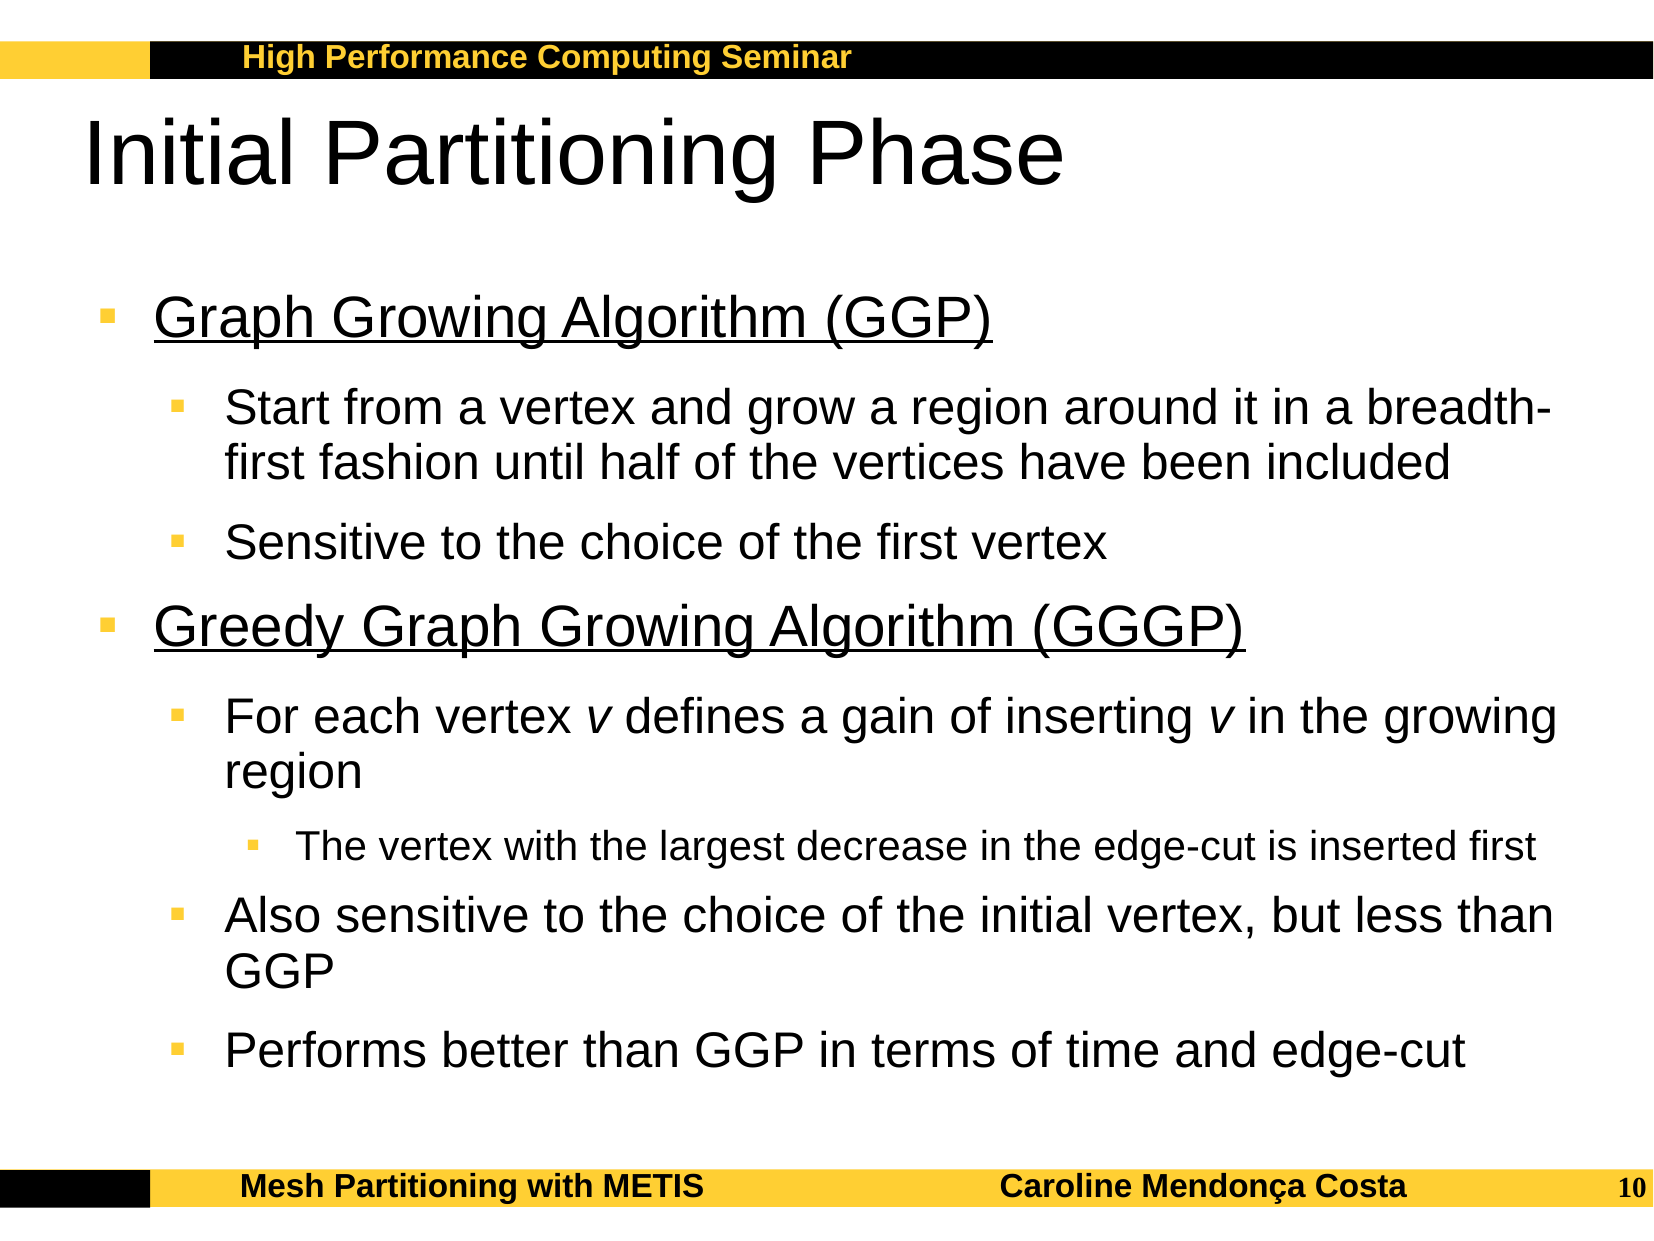

# Initial Partitioning Phase
Graph Growing Algorithm (GGP)
Start from a vertex and grow a region around it in a breadth-first fashion until half of the vertices have been included
Sensitive to the choice of the first vertex
Greedy Graph Growing Algorithm (GGGP)
For each vertex v defines a gain of inserting v in the growing region
The vertex with the largest decrease in the edge-cut is inserted first
Also sensitive to the choice of the initial vertex, but less than GGP
Performs better than GGP in terms of time and edge-cut
10